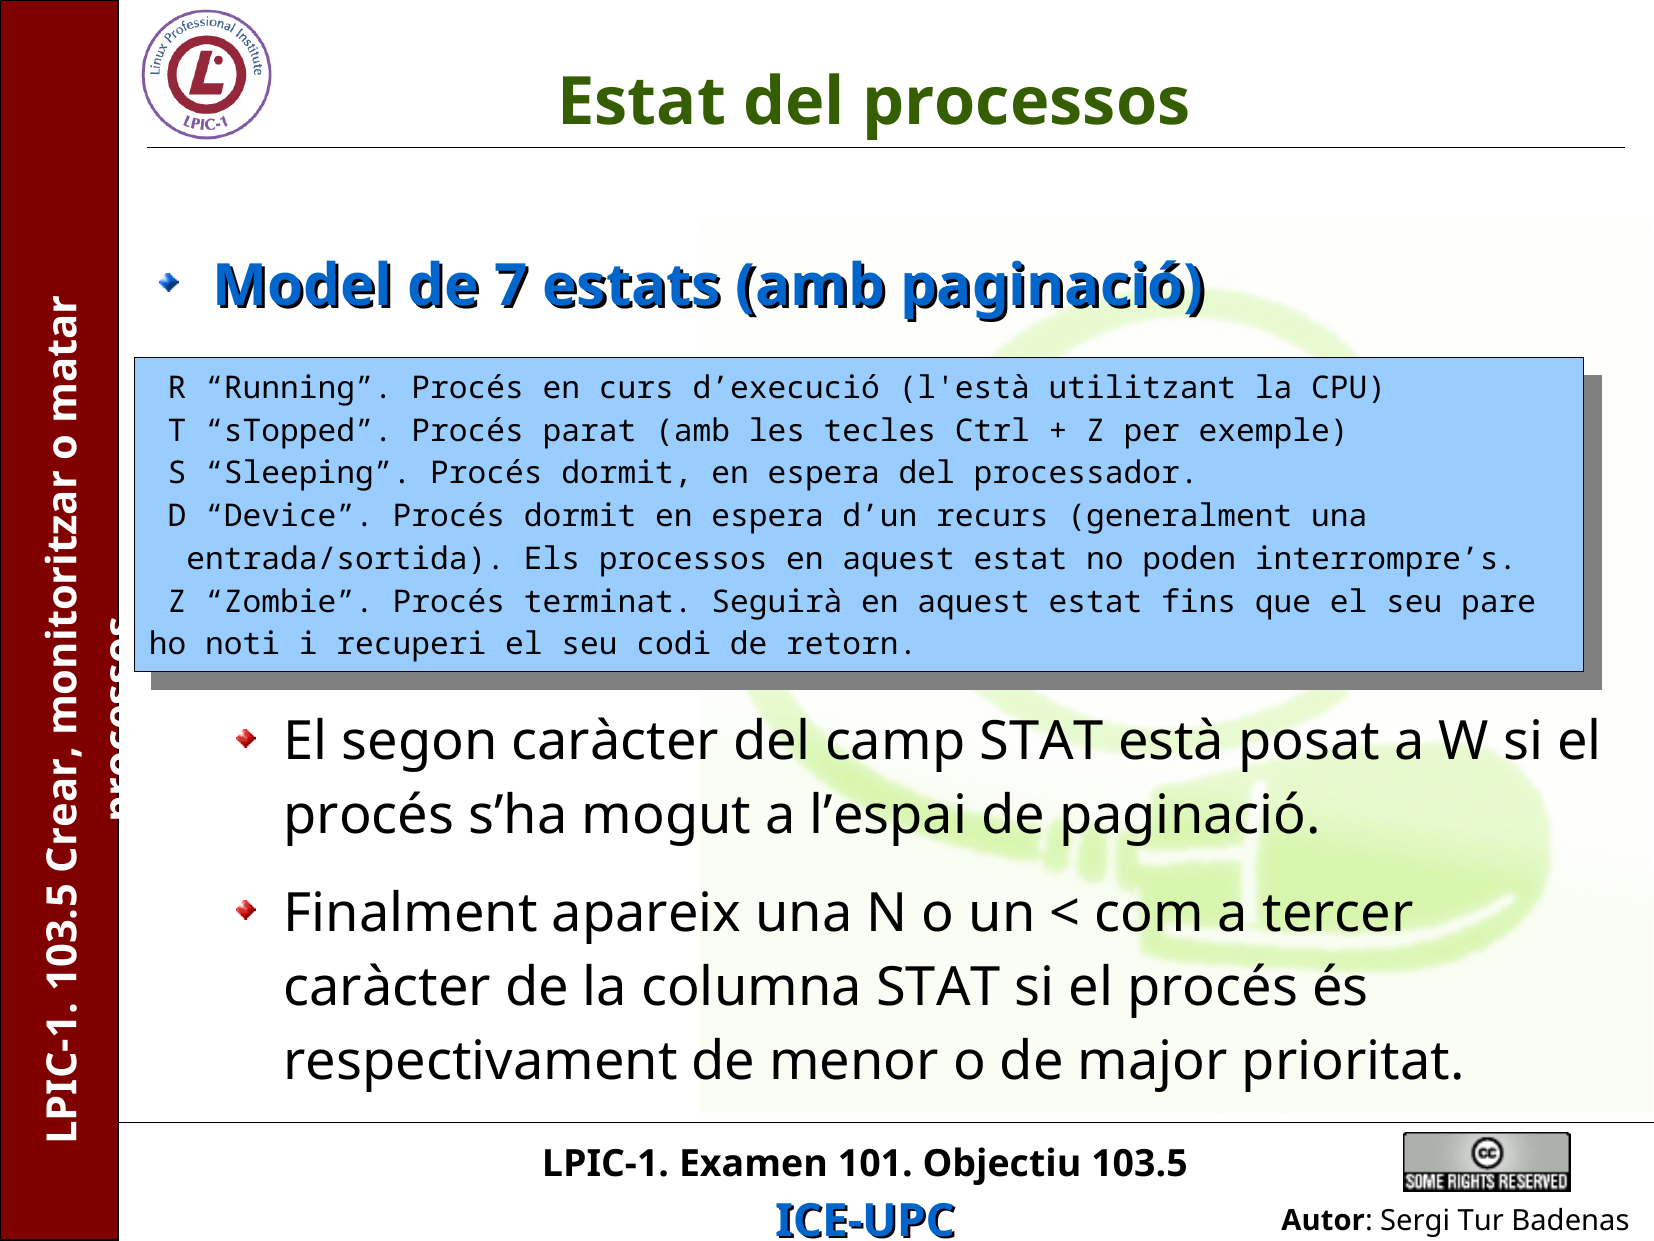

# Estat del processos
Model de 7 estats (amb paginació)
El segon caràcter del camp STAT està posat a W si el procés s’ha mogut a l’espai de paginació.
Finalment apareix una N o un < com a tercer caràcter de la columna STAT si el procés és respectivament de menor o de major prioritat.
 R “Running”. Procés en curs d’execució (l'està utilitzant la CPU)
 T “sTopped”. Procés parat (amb les tecles Ctrl + Z per exemple)
 S “Sleeping”. Procés dormit, en espera del processador.
 D “Device”. Procés dormit en espera d’un recurs (generalment una
 entrada/sortida). Els processos en aquest estat no poden interrompre’s.
 Z “Zombie”. Procés terminat. Seguirà en aquest estat fins que el seu pare ho noti i recuperi el seu codi de retorn.